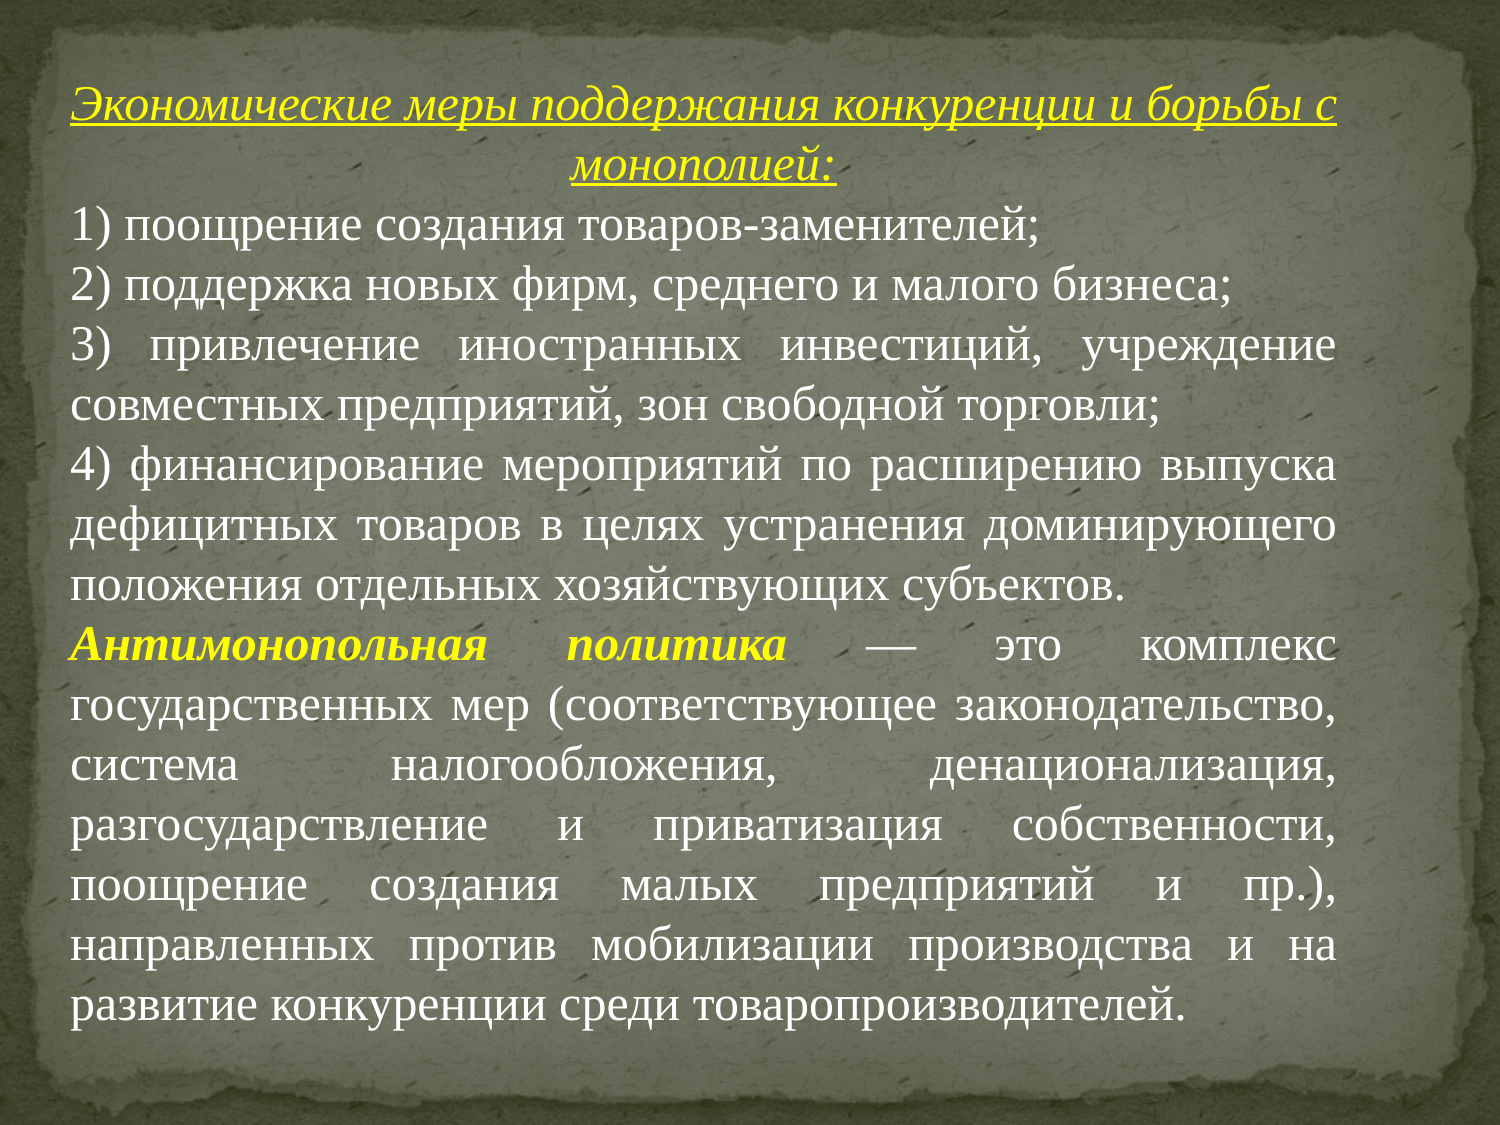

Экономические меры поддержания конкуренции и борьбы с монополией:
1) поощрение создания товаров-заменителей;
2) поддержка новых фирм, среднего и малого бизнеса;
3) привлечение иностранных инвестиций, учреждение совместных предприятий, зон свободной торговли;
4) финансирование мероприятий по расширению выпуска дефицитных товаров в целях устранения доминирующего положения отдельных хозяйствующих субъектов.
Антимонопольная политика — это комплекс государственных мер (соответствующее законодательство, система налогообложения, денационализация, разгосударствление и приватизация собственности, поощрение создания малых предприятий и пр.), направленных против мобилизации производства и на развитие конкуренции среди товаропроизводителей.